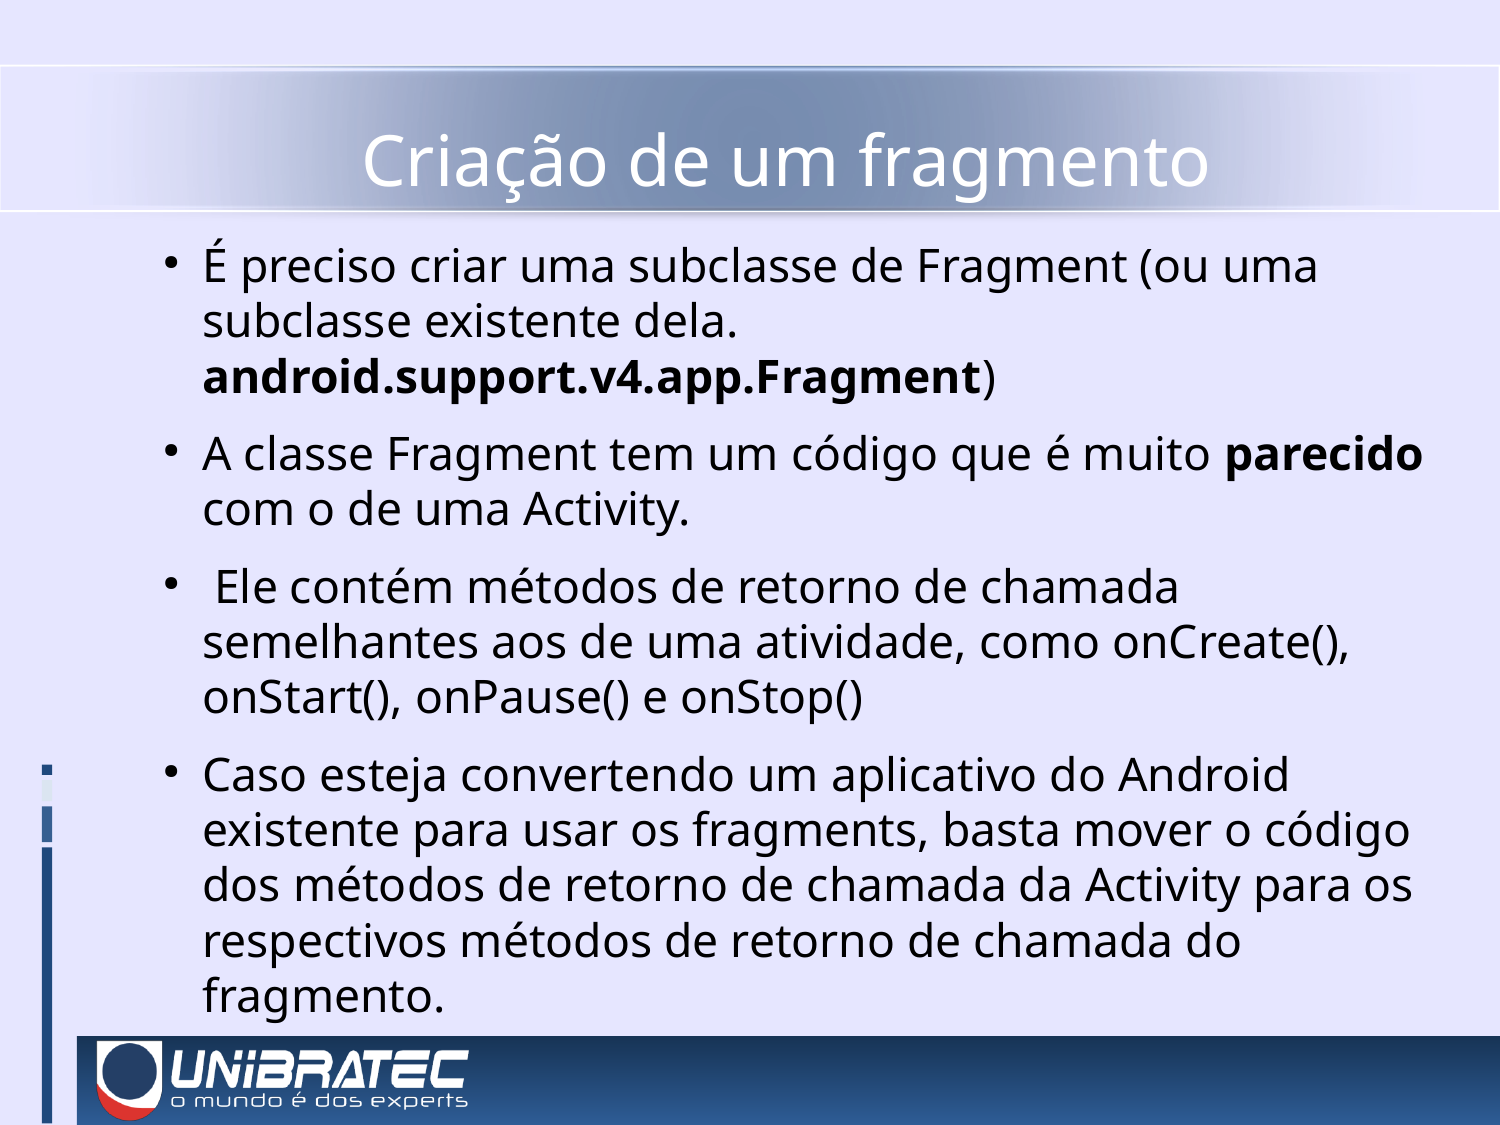

# Criação de um fragmento
É preciso criar uma subclasse de Fragment (ou uma subclasse existente dela. android.support.v4.app.Fragment)
A classe Fragment tem um código que é muito parecido com o de uma Activity.
 Ele contém métodos de retorno de chamada semelhantes aos de uma atividade, como onCreate(), onStart(), onPause() e onStop()
Caso esteja convertendo um aplicativo do Android existente para usar os fragments, basta mover o código dos métodos de retorno de chamada da Activity para os respectivos métodos de retorno de chamada do fragmento.